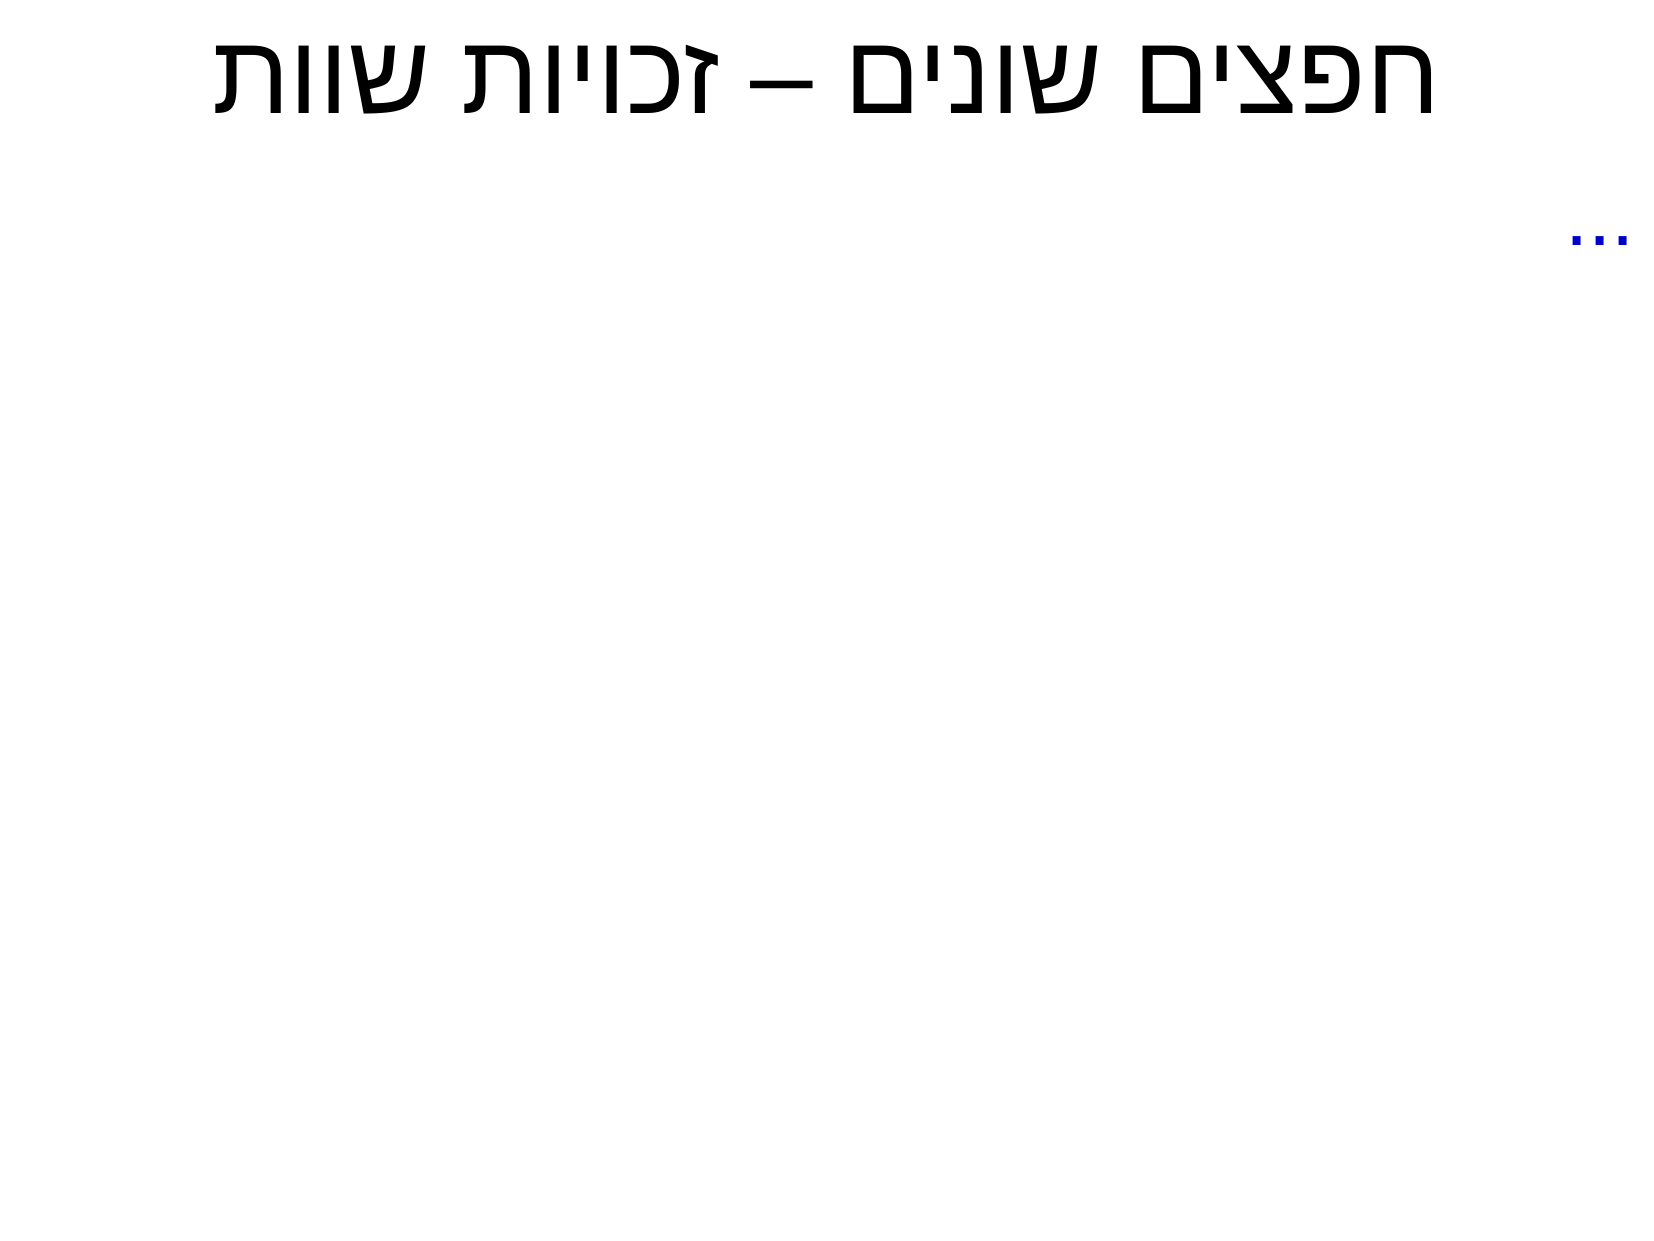

# חפצים שונים – זכויות שוות
...